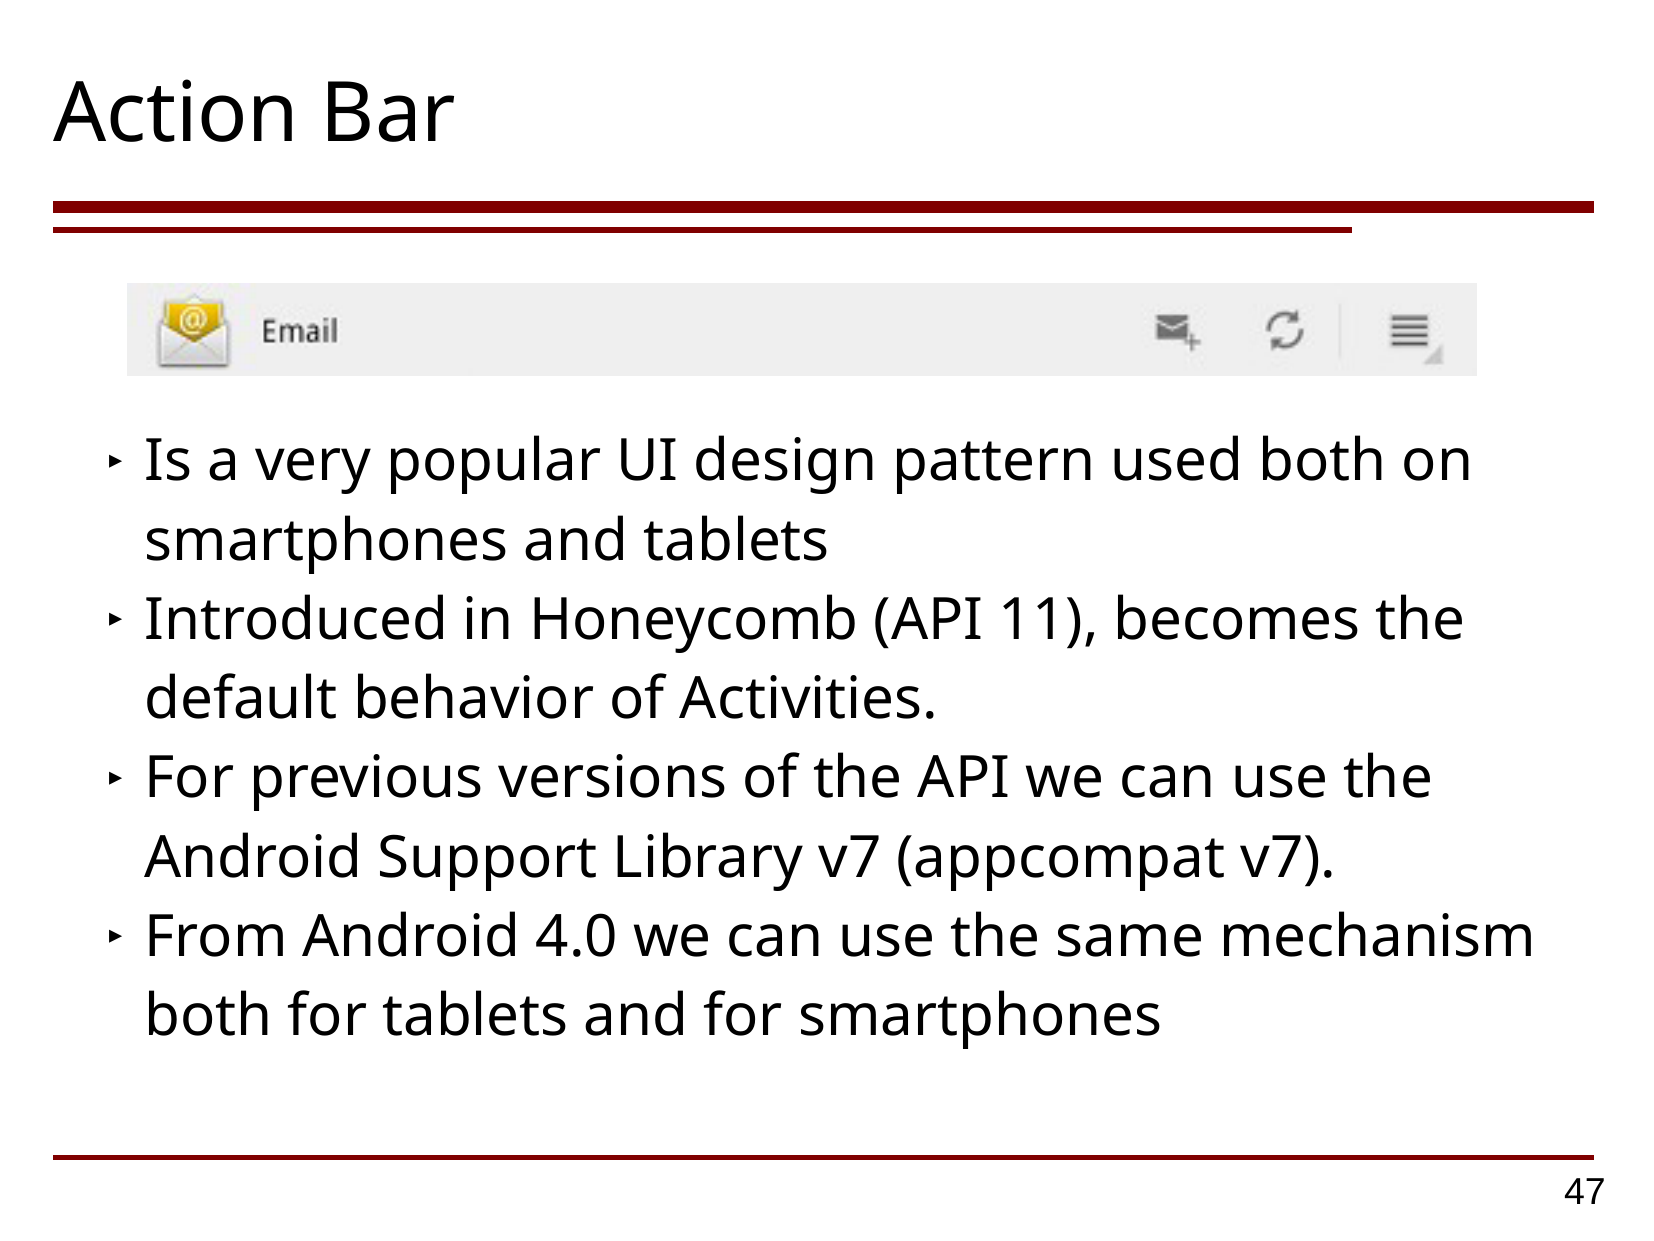

# Action Bar
Is a very popular UI design pattern used both on smartphones and tablets
Introduced in Honeycomb (API 11), becomes the default behavior of Activities.
For previous versions of the API we can use the Android Support Library v7 (appcompat v7).
From Android 4.0 we can use the same mechanism both for tablets and for smartphones